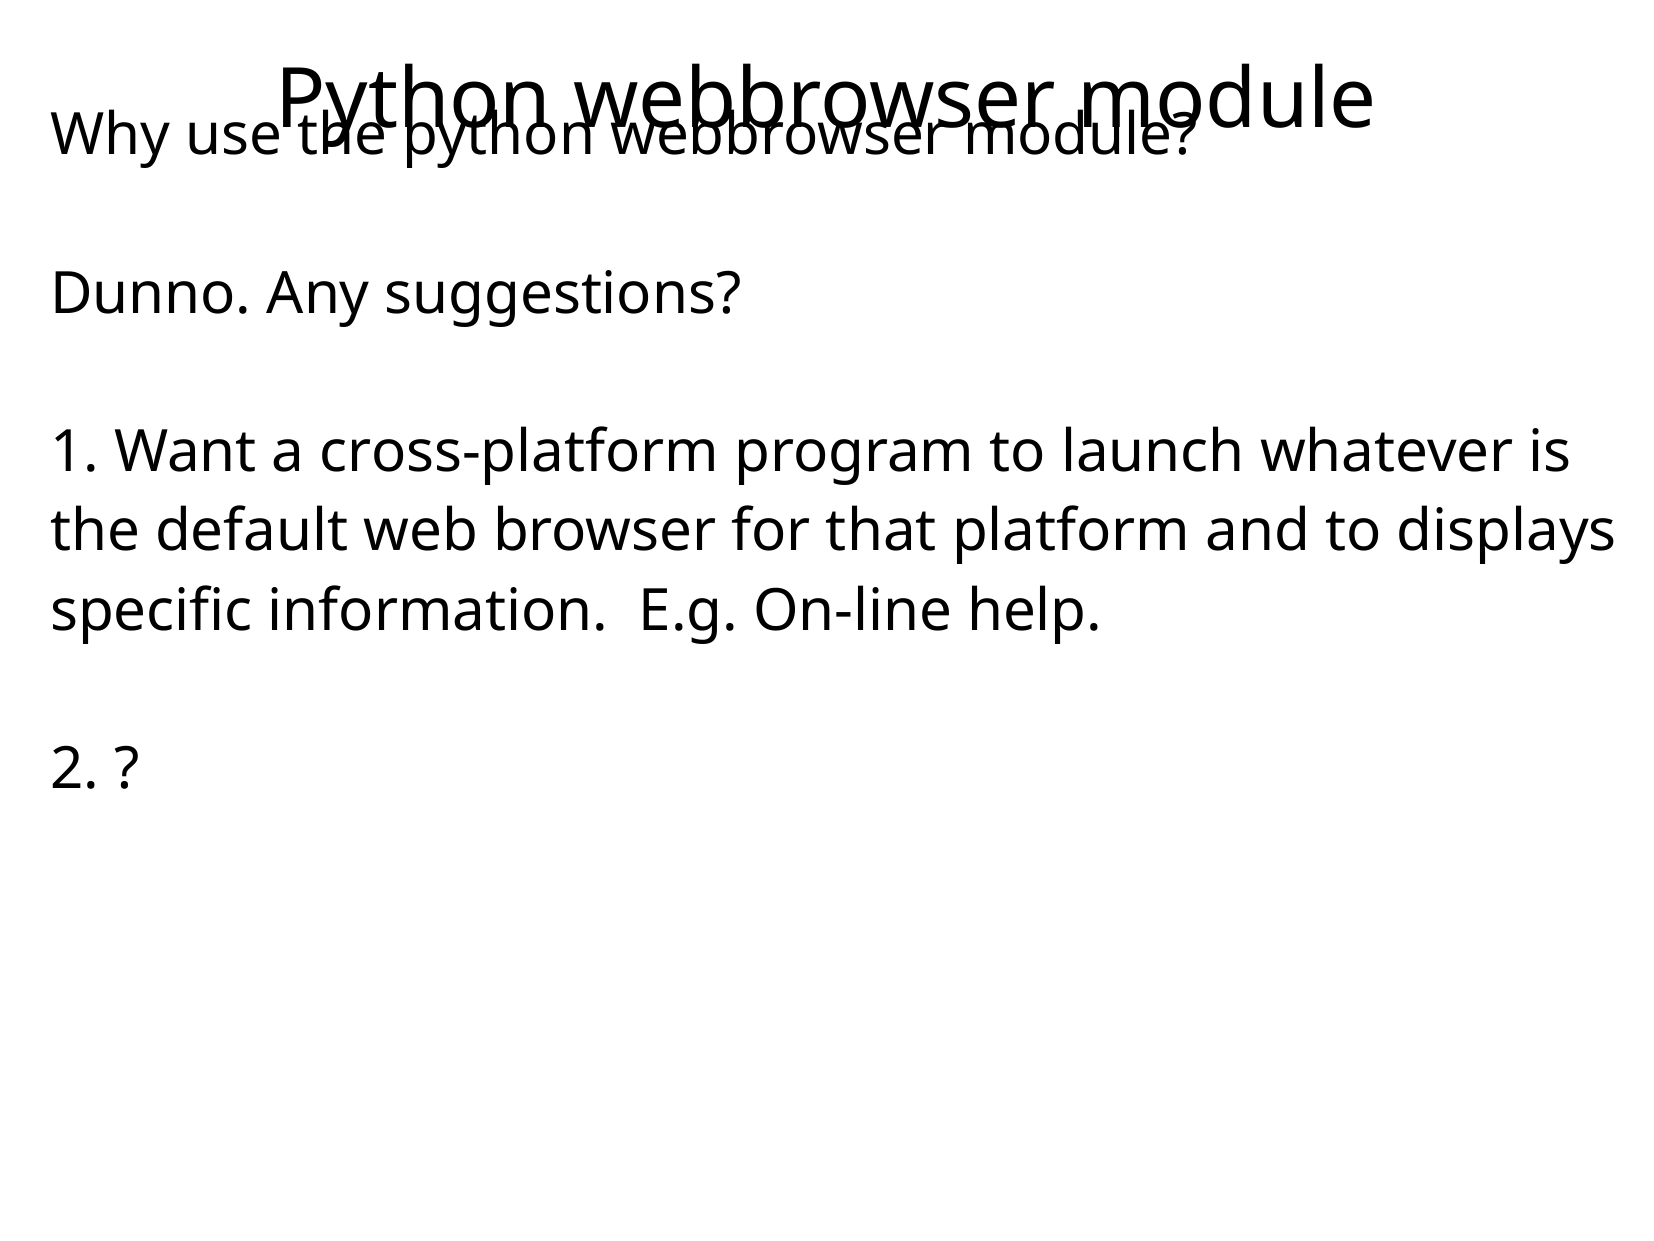

# Python webbrowser module
Why use the python webbrowser module?
Dunno. Any suggestions?
1. Want a cross-platform program to launch whatever is
the default web browser for that platform and to displays
specific information. E.g. On-line help.
2. ?